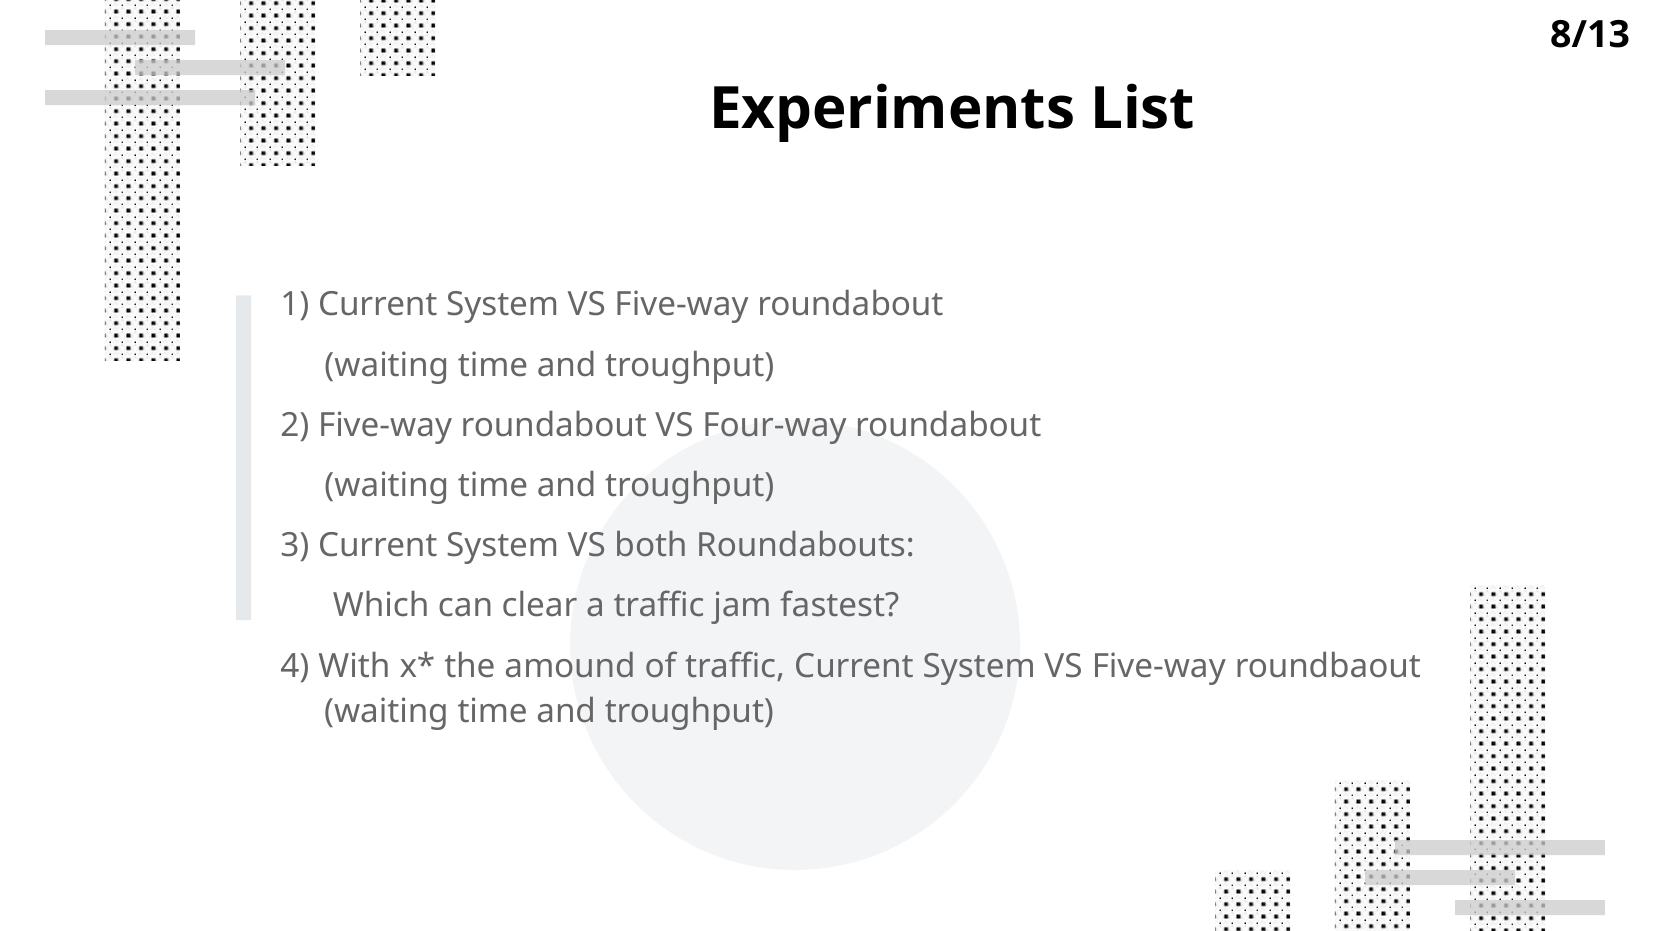

8/13
 Experiments List
1) Current System VS Five-way roundabout
 (waiting time and troughput)
2) Five-way roundabout VS Four-way roundabout
 (waiting time and troughput)
3) Current System VS both Roundabouts:
 Which can clear a traffic jam fastest?
4) With x* the amound of traffic, Current System VS Five-way roundbaout (waiting time and troughput)